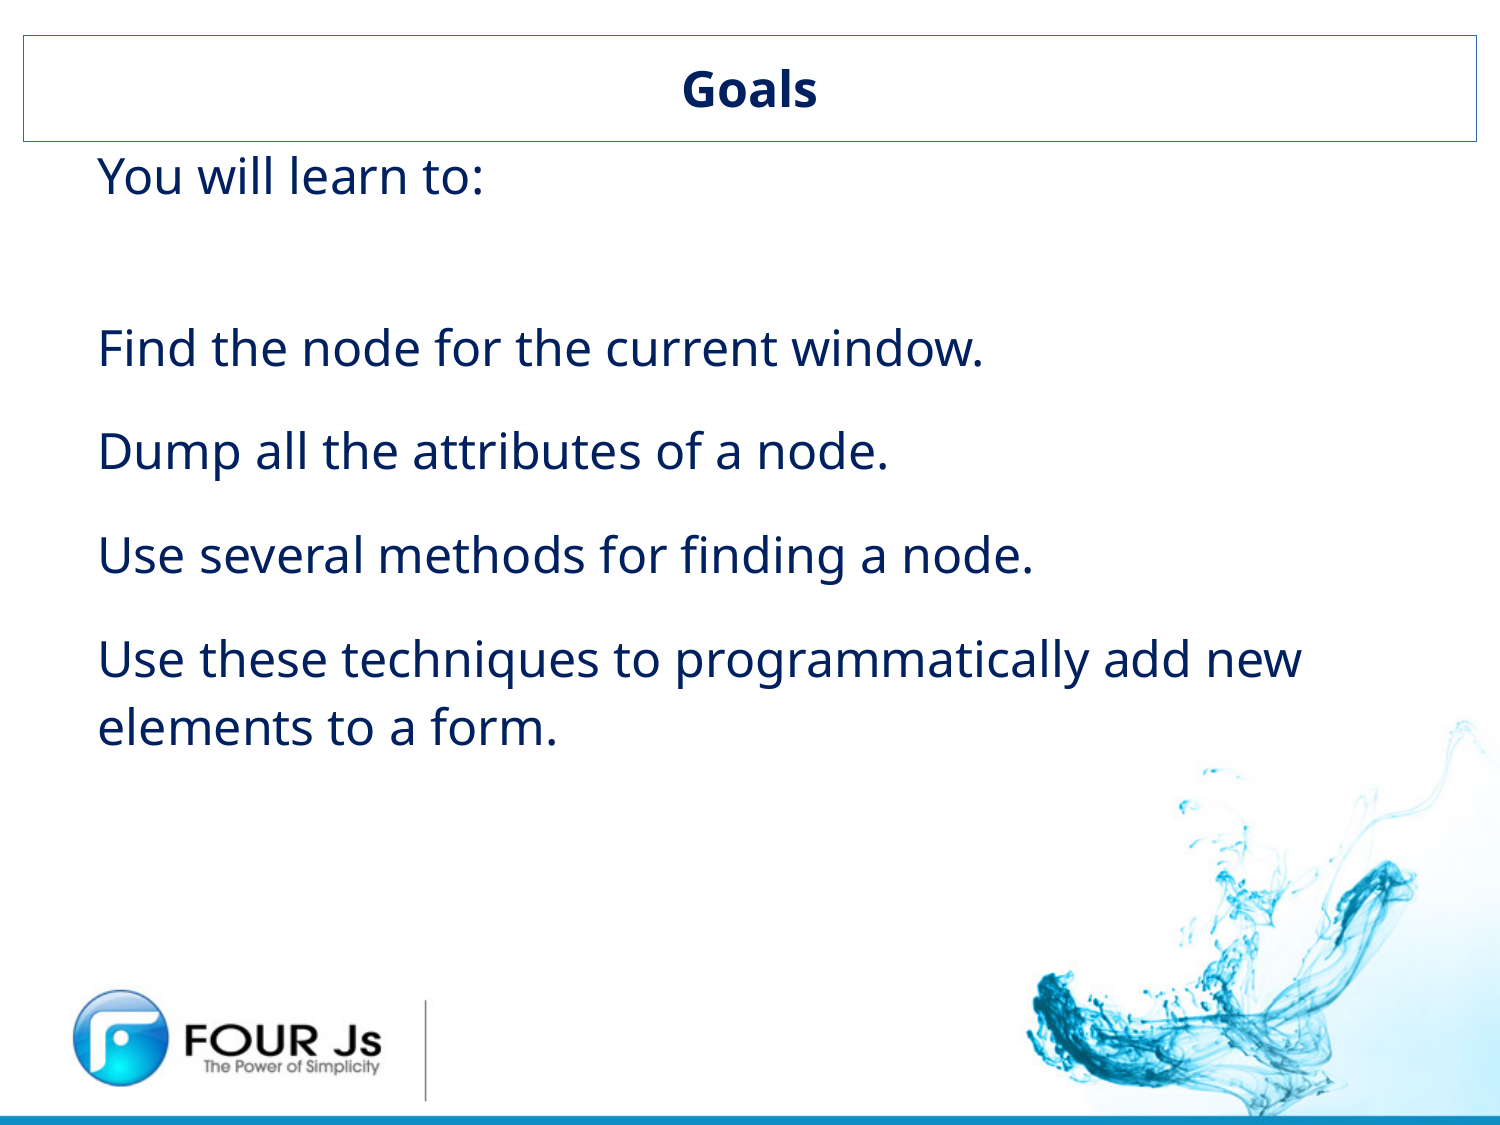

# Goals
You will learn to:
Find the node for the current window.
Dump all the attributes of a node.
Use several methods for finding a node.
Use these techniques to programmatically add new elements to a form.